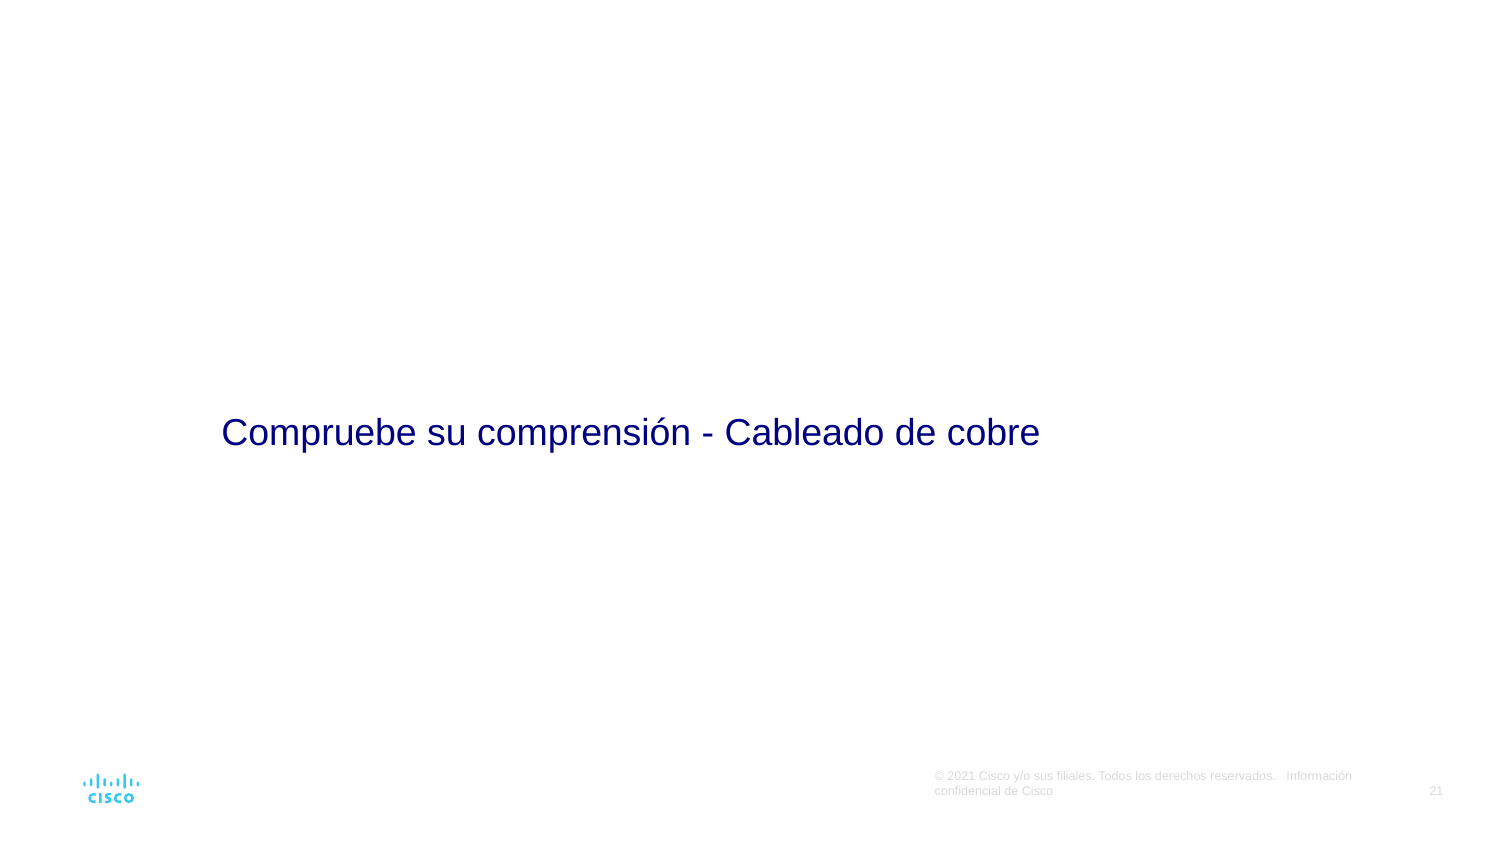

Compruebe su comprensión - Cableado de cobre